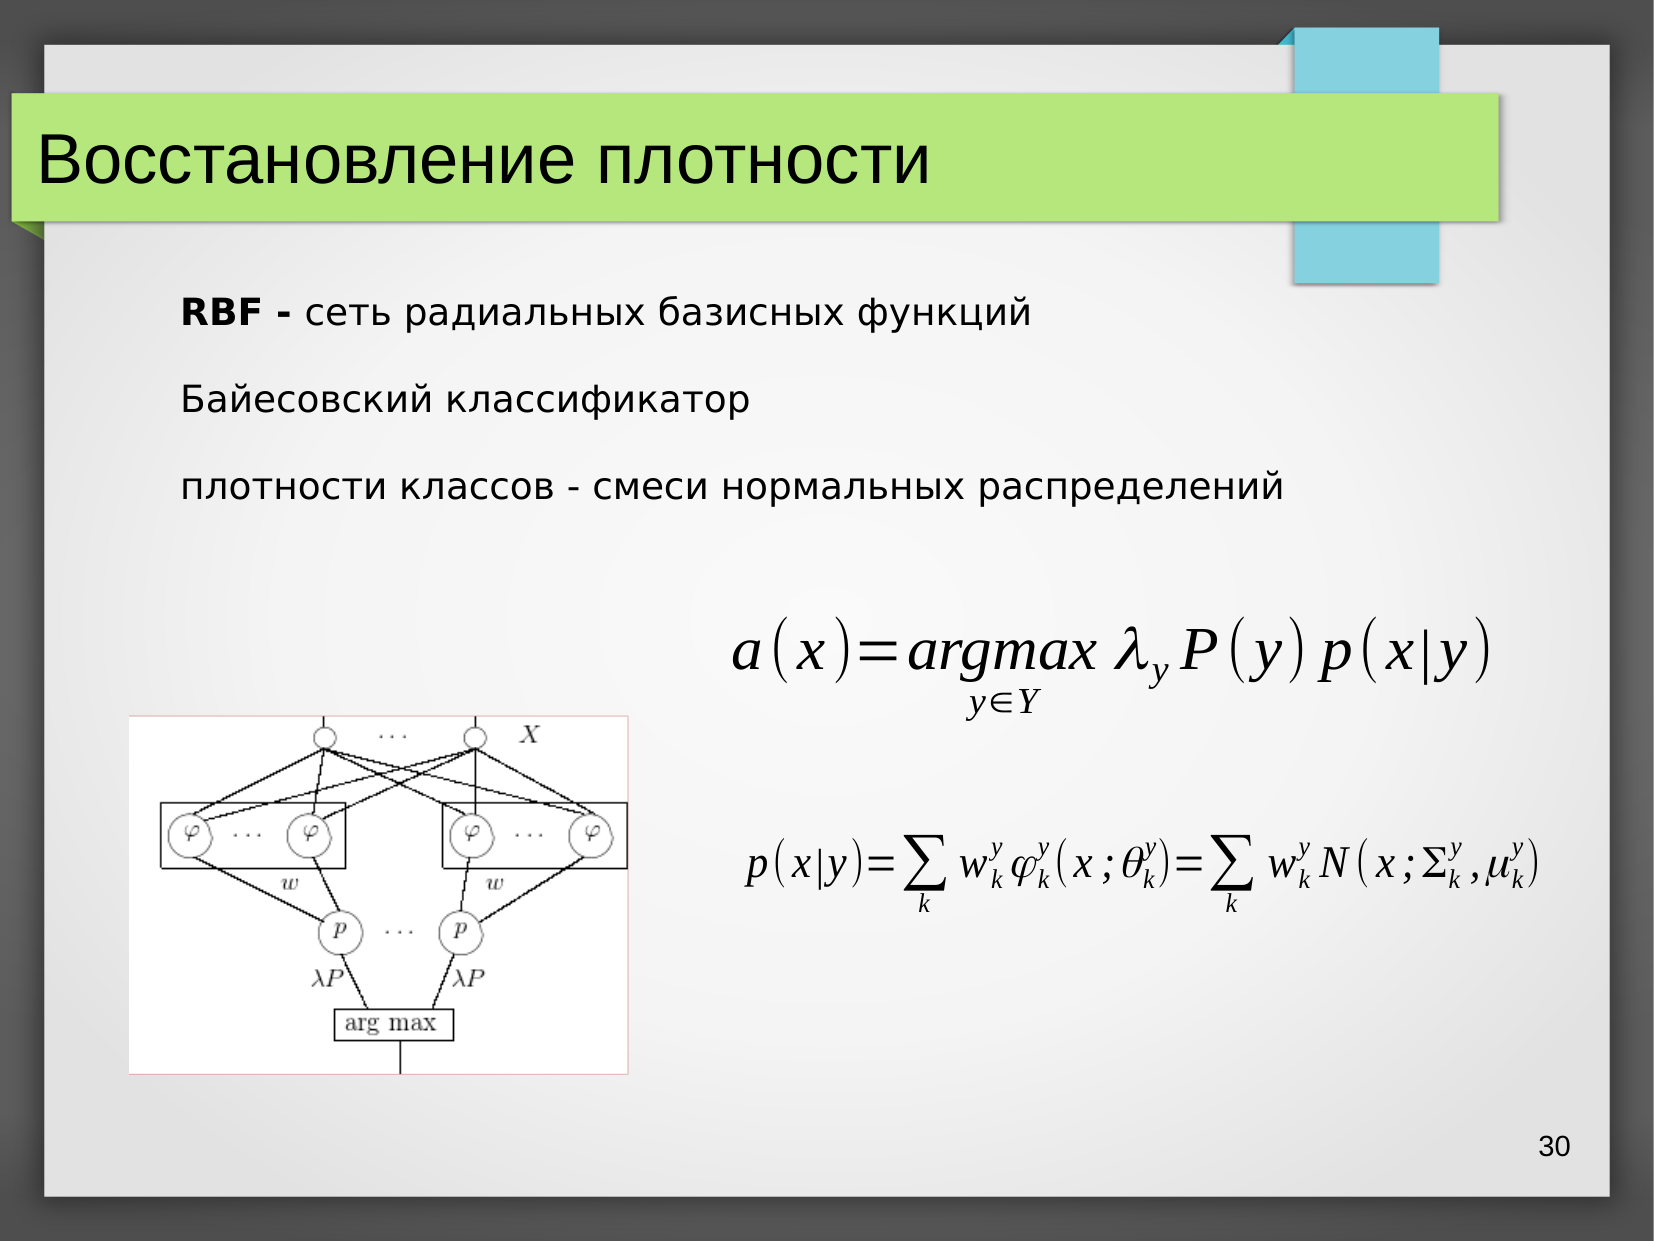

# Восстановление плотности
RBF - сеть радиальных базисных функций
Байесовский классификатор
плотности классов - смеси нормальных распределений
30